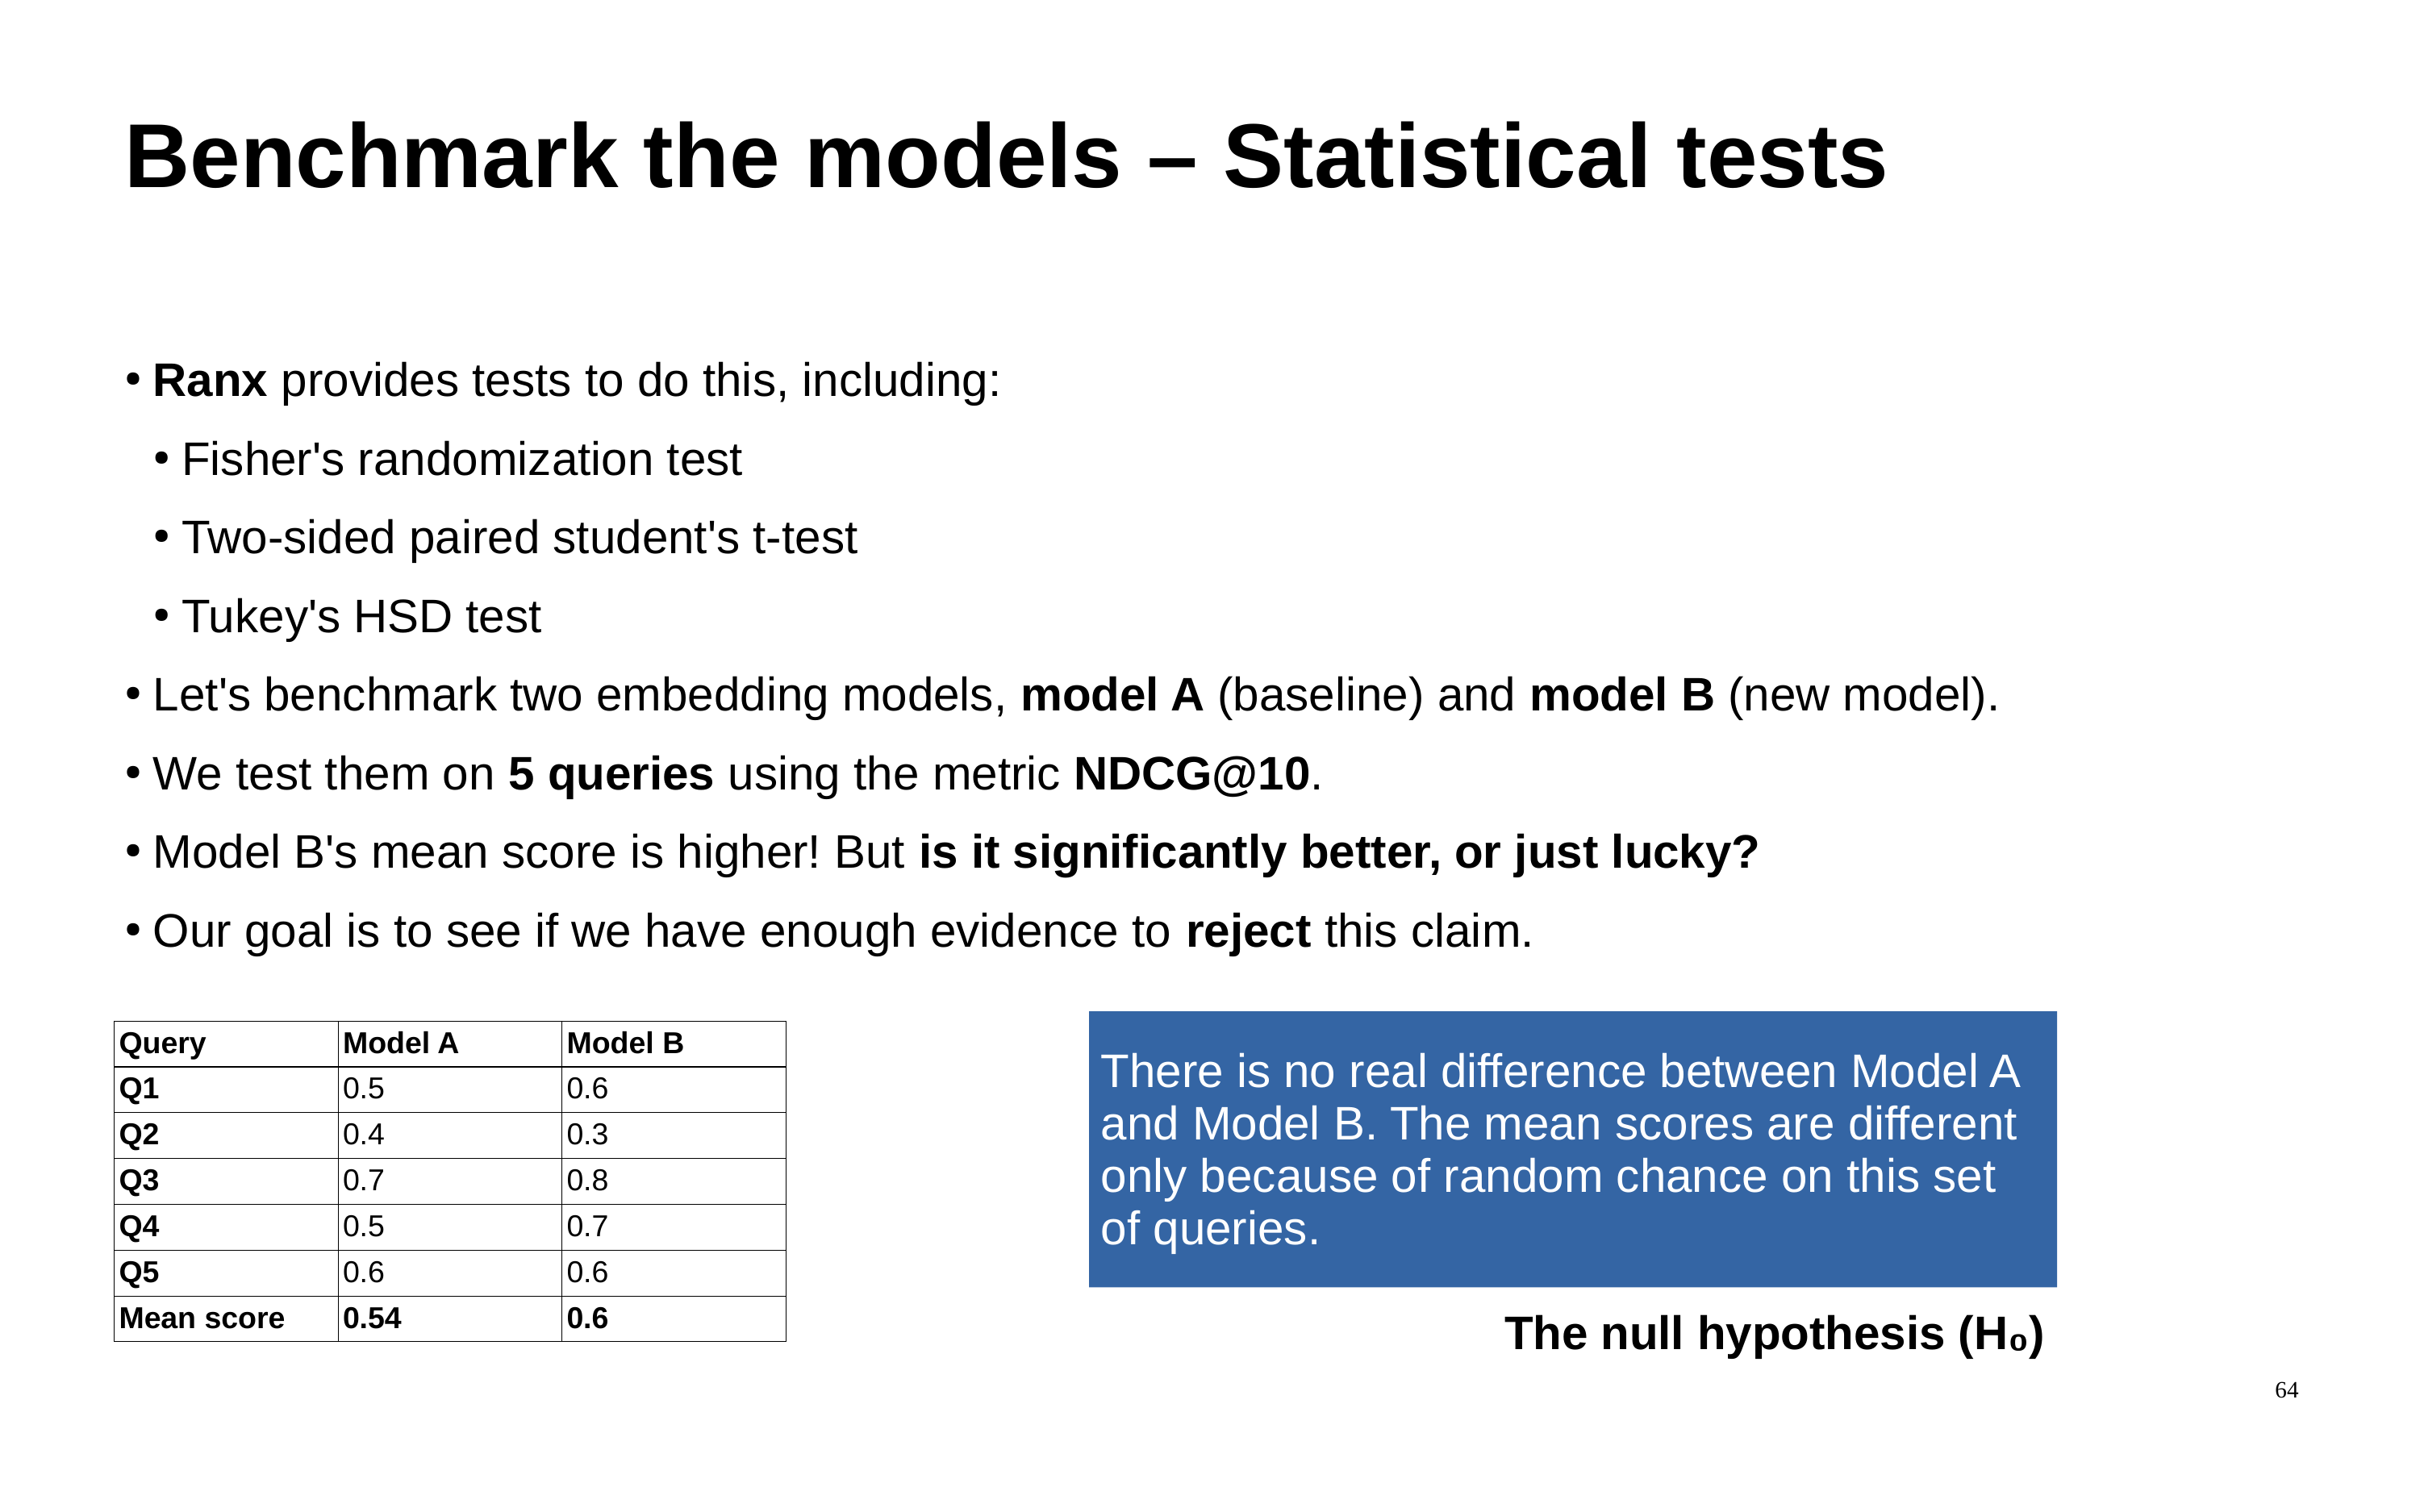

Benchmark the models – Statistical tests
Ranx provides tests to do this, including:
Fisher's randomization test
Two-sided paired student's t-test
Tukey's HSD test
Let's benchmark two embedding models, model A (baseline) and model B (new model).
We test them on 5 queries using the metric NDCG@10.
Model B's mean score is higher! But is it significantly better, or just lucky?
Our goal is to see if we have enough evidence to reject this claim.
There is no real difference between Model A and Model B. The mean scores are different only because of random chance on this set of queries.
| Query | Model A | Model B |
| --- | --- | --- |
| Q1 | 0.5 | 0.6 |
| Q2 | 0.4 | 0.3 |
| Q3 | 0.7 | 0.8 |
| Q4 | 0.5 | 0.7 |
| Q5 | 0.6 | 0.6 |
| Mean score | 0.54 | 0.6 |
The null hypothesis (H₀)
64